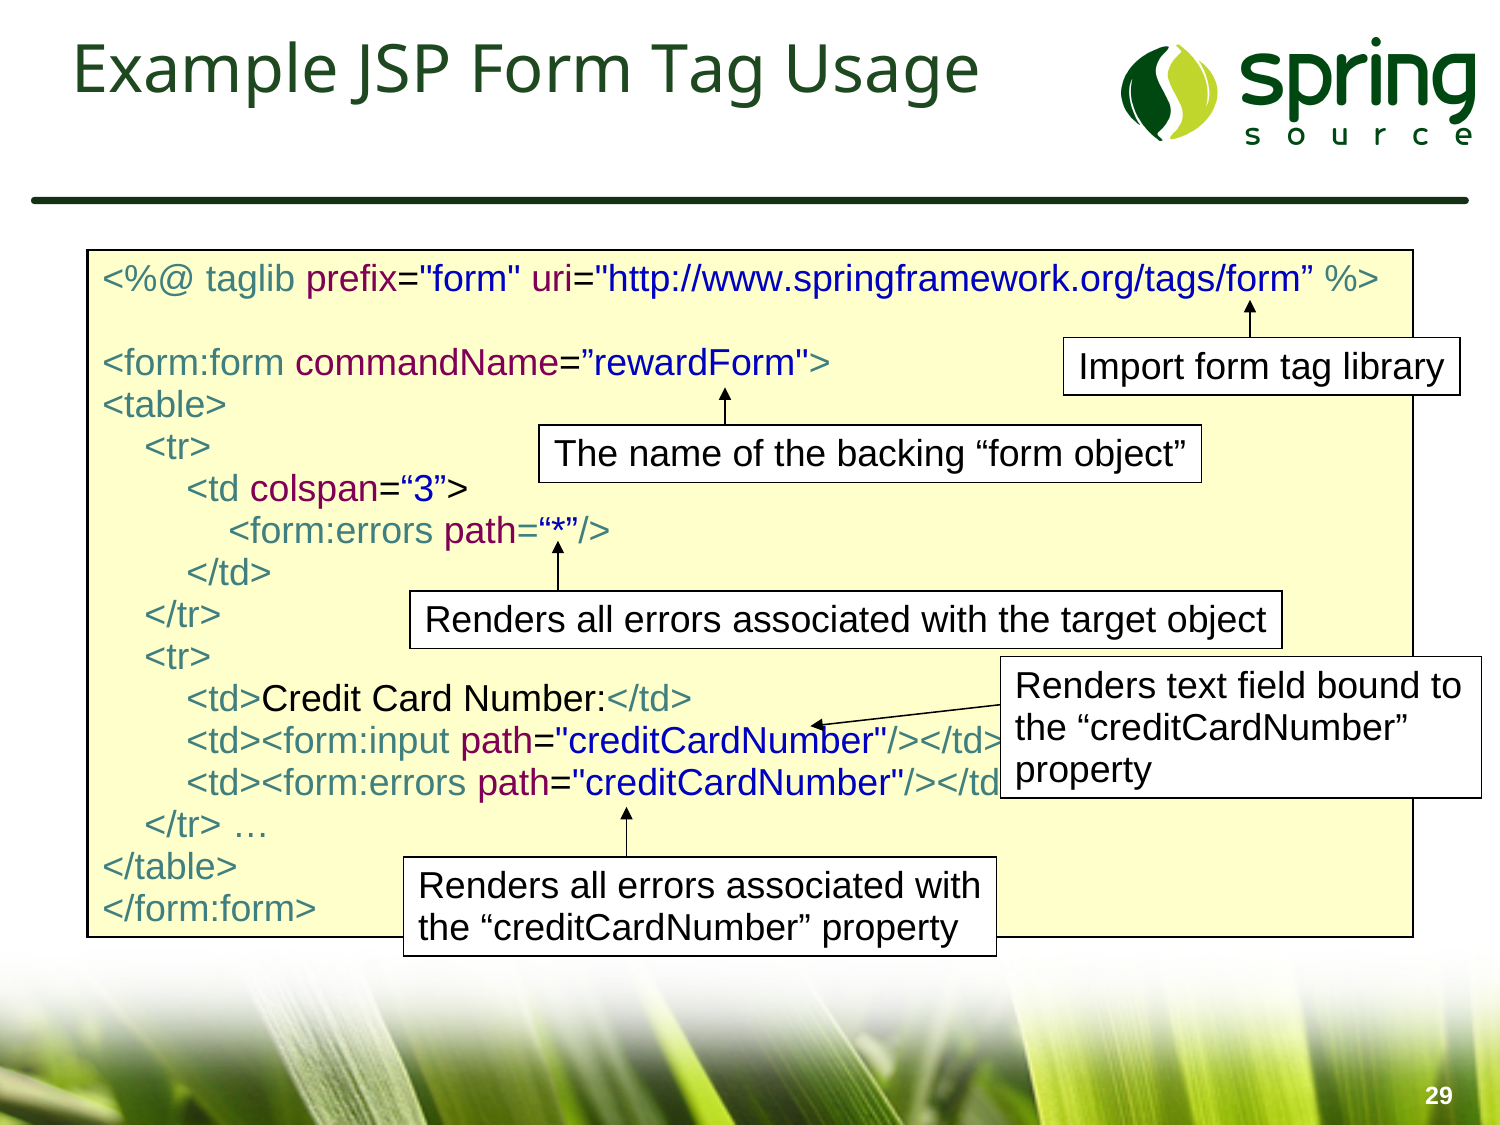

# Example JSP Form Tag Usage
<%@ taglib prefix="form" uri="http://www.springframework.org/tags/form” %>
<form:form commandName=”rewardForm">
<table>
 <tr>
 <td colspan=“3”>
 <form:errors path=“*”/>
 </td>
 </tr>
 <tr>
 <td>Credit Card Number:</td>
 <td><form:input path="creditCardNumber"/></td>
 <td><form:errors path="creditCardNumber"/></td>
 </tr> …
</table>
</form:form>
Import form tag library
The name of the backing “form object”
Renders all errors associated with the target object
Renders text field bound to the “creditCardNumber” property
Renders all errors associated with
the “creditCardNumber” property